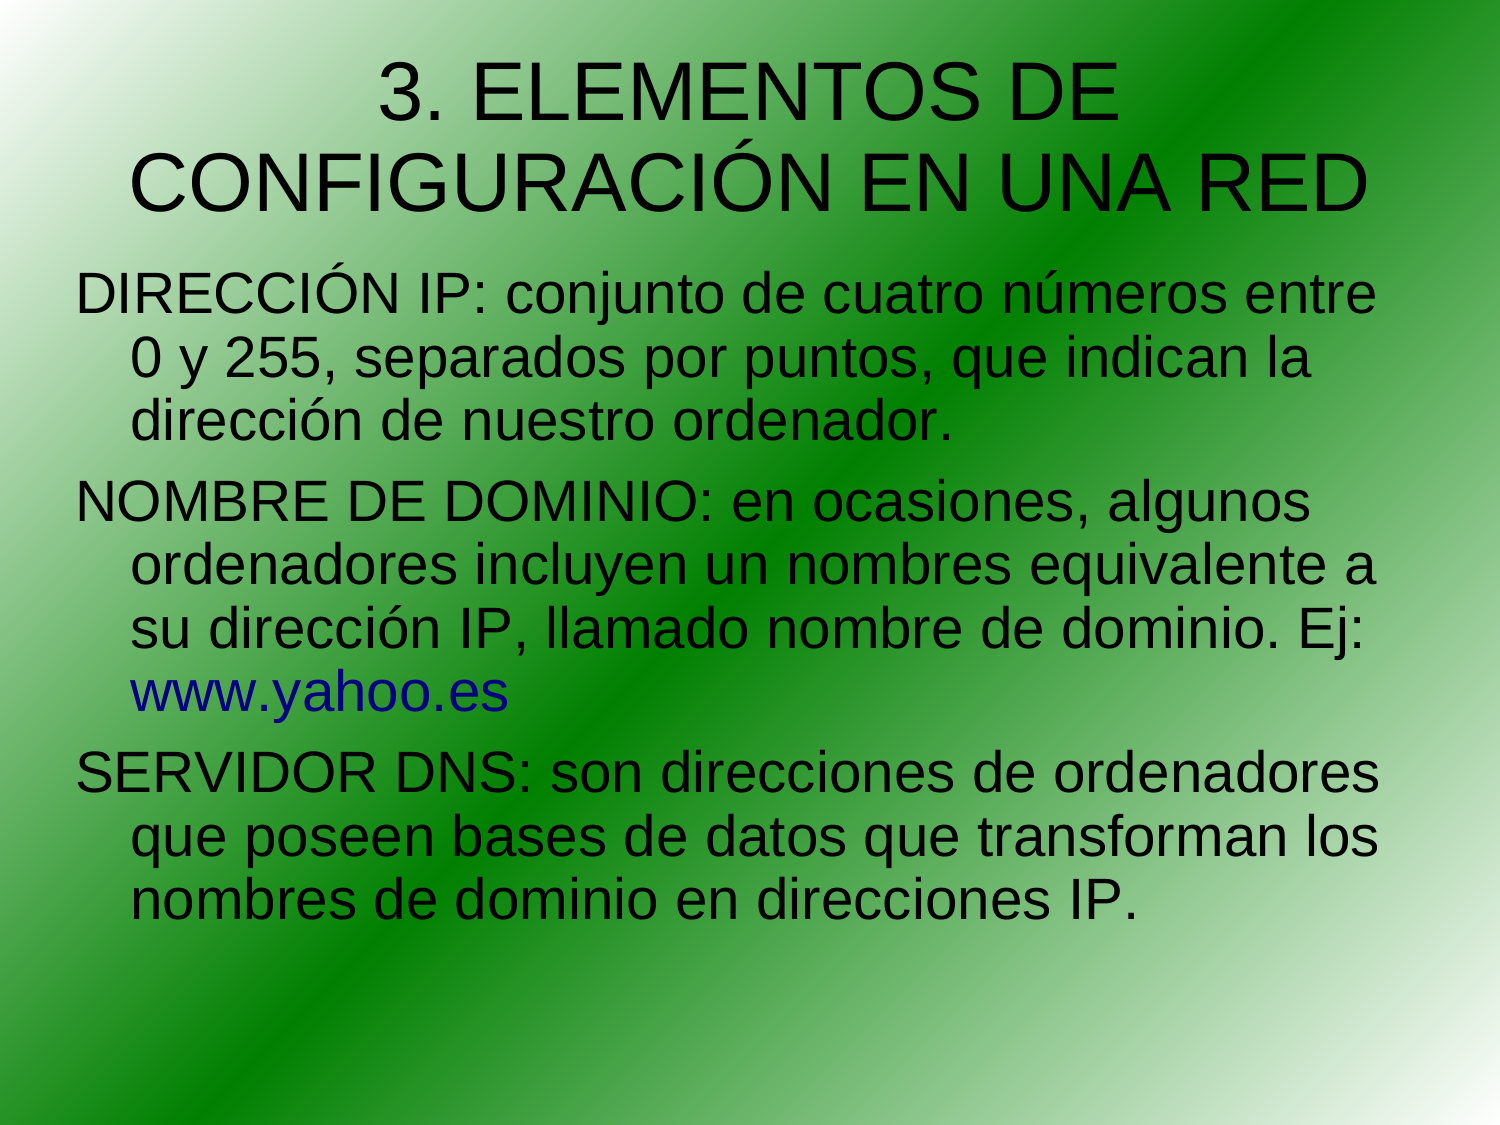

# 3. ELEMENTOS DE CONFIGURACIÓN EN UNA RED
DIRECCIÓN IP: conjunto de cuatro números entre 0 y 255, separados por puntos, que indican la dirección de nuestro ordenador.
NOMBRE DE DOMINIO: en ocasiones, algunos ordenadores incluyen un nombres equivalente a su dirección IP, llamado nombre de dominio. Ej: www.yahoo.es
SERVIDOR DNS: son direcciones de ordenadores que poseen bases de datos que transforman los nombres de dominio en direcciones IP.